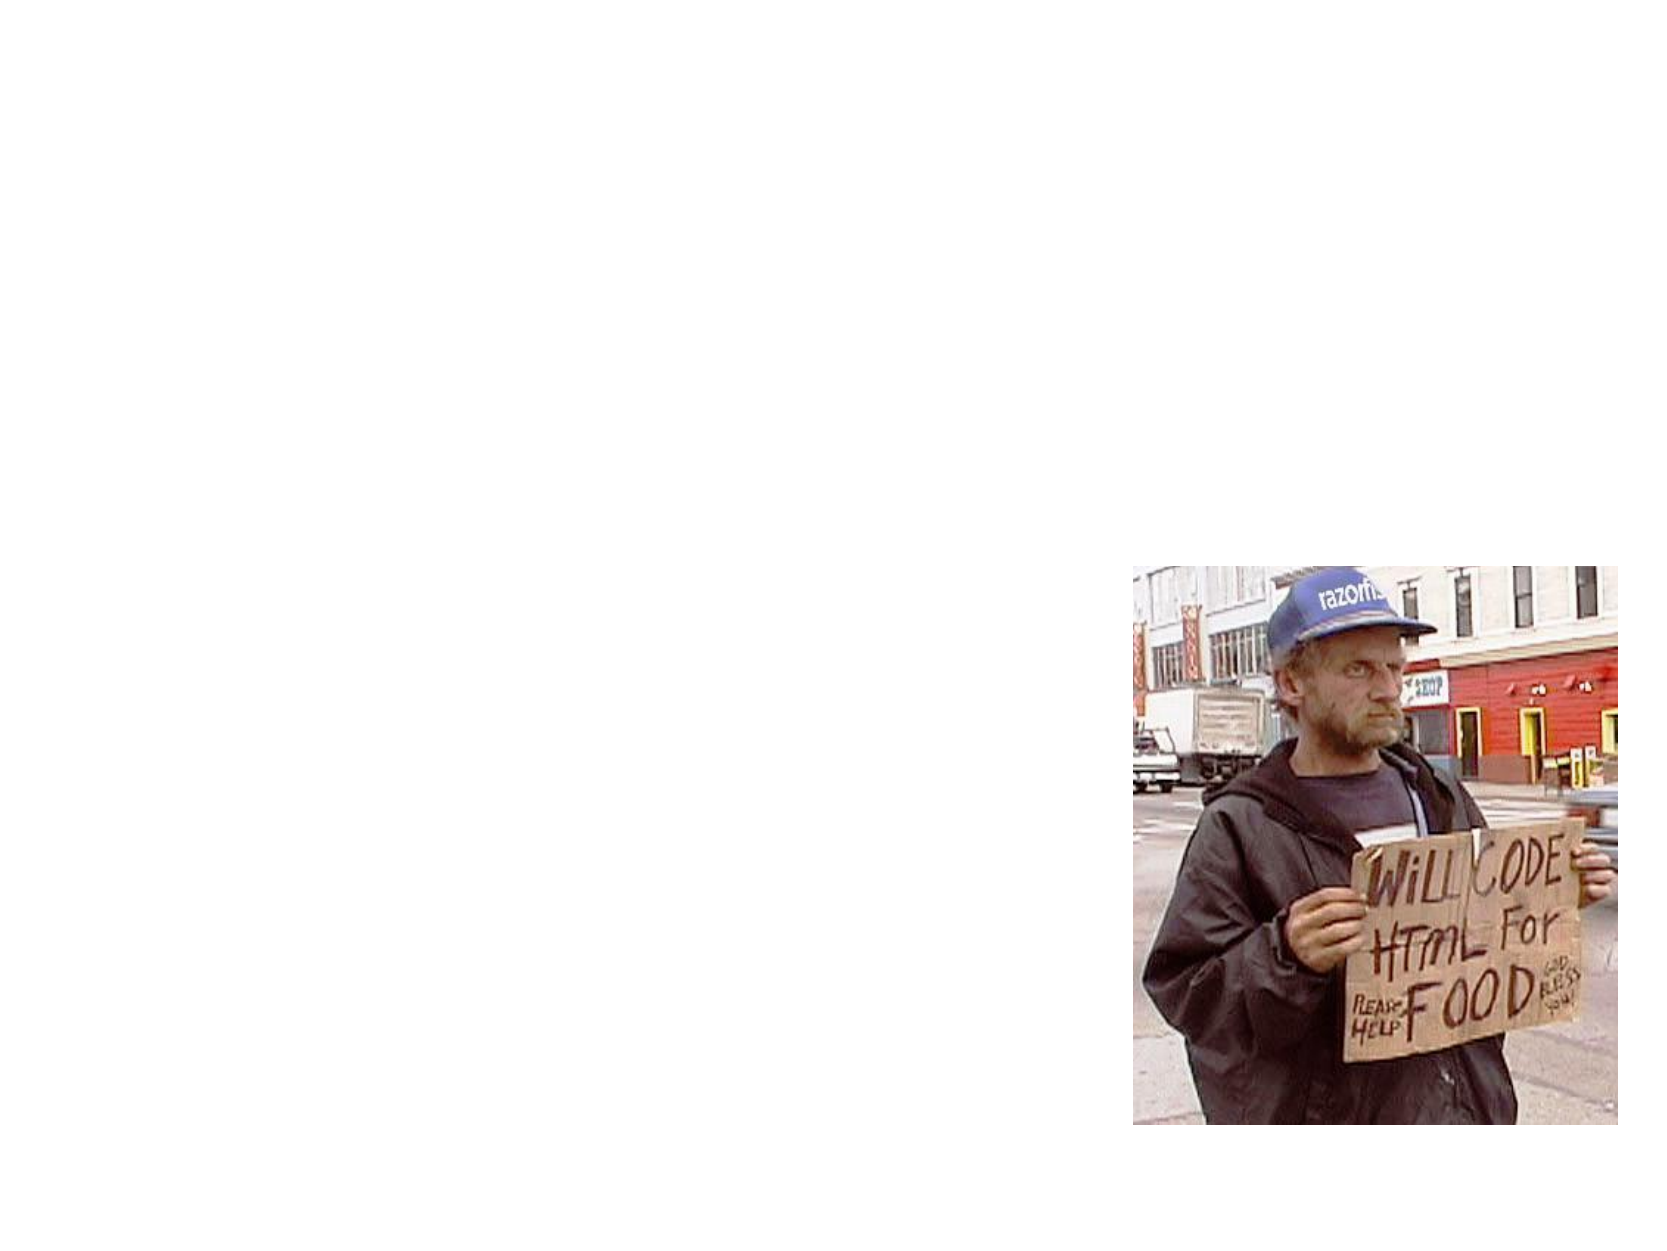

# Criação de scripts
#!/bin/bash
declare -A array
x=0
# vejam 'man test' para entender as
# instruções condicionais
while [ $x -lt 10 ]; do
  array[$x]=$RANDOM
  let x++
done
x=0
echo "gerei um array randomico:"
while [ $x -lt 10 ]; do
  echo ${array[$x]}
  let x++
done